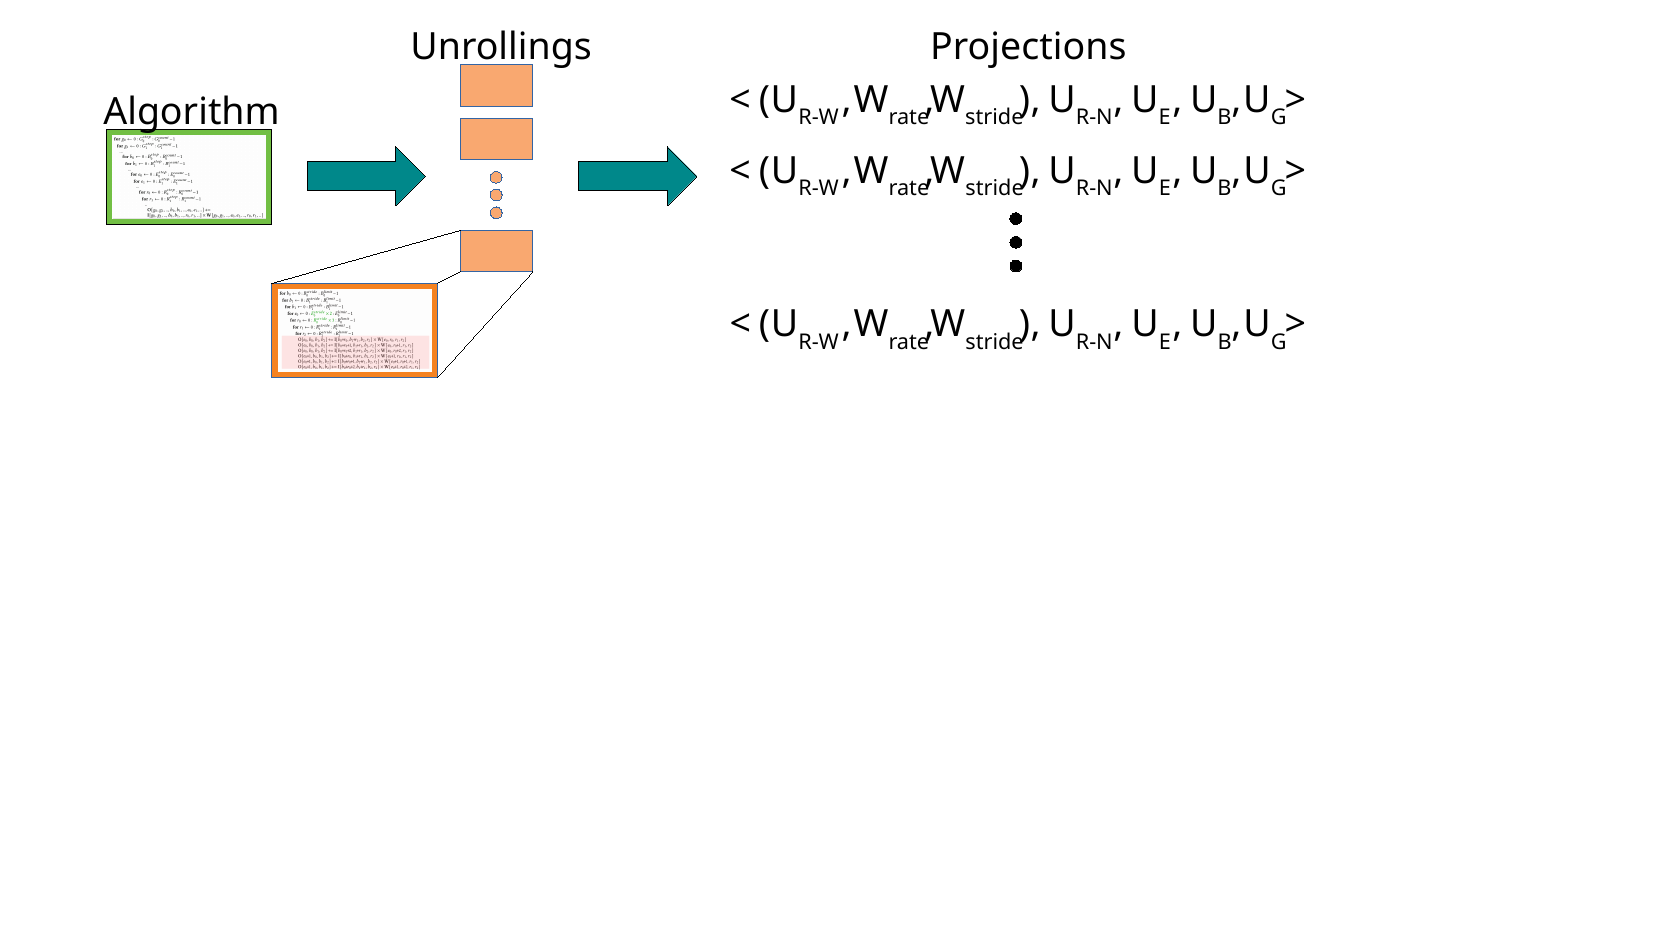

Unrollings
Projections
UR-W
<
(
,
,
)
,
UR-N
,
,
,
>
Wrate
Wstride
UE
UB
UG
Algorithm
UR-W
<
(
,
,
)
,
UR-N
,
,
,
>
Wrate
Wstride
UE
UB
UG
UR-W
<
(
,
,
)
,
UR-N
,
,
,
>
Wrate
Wstride
UE
UB
UG